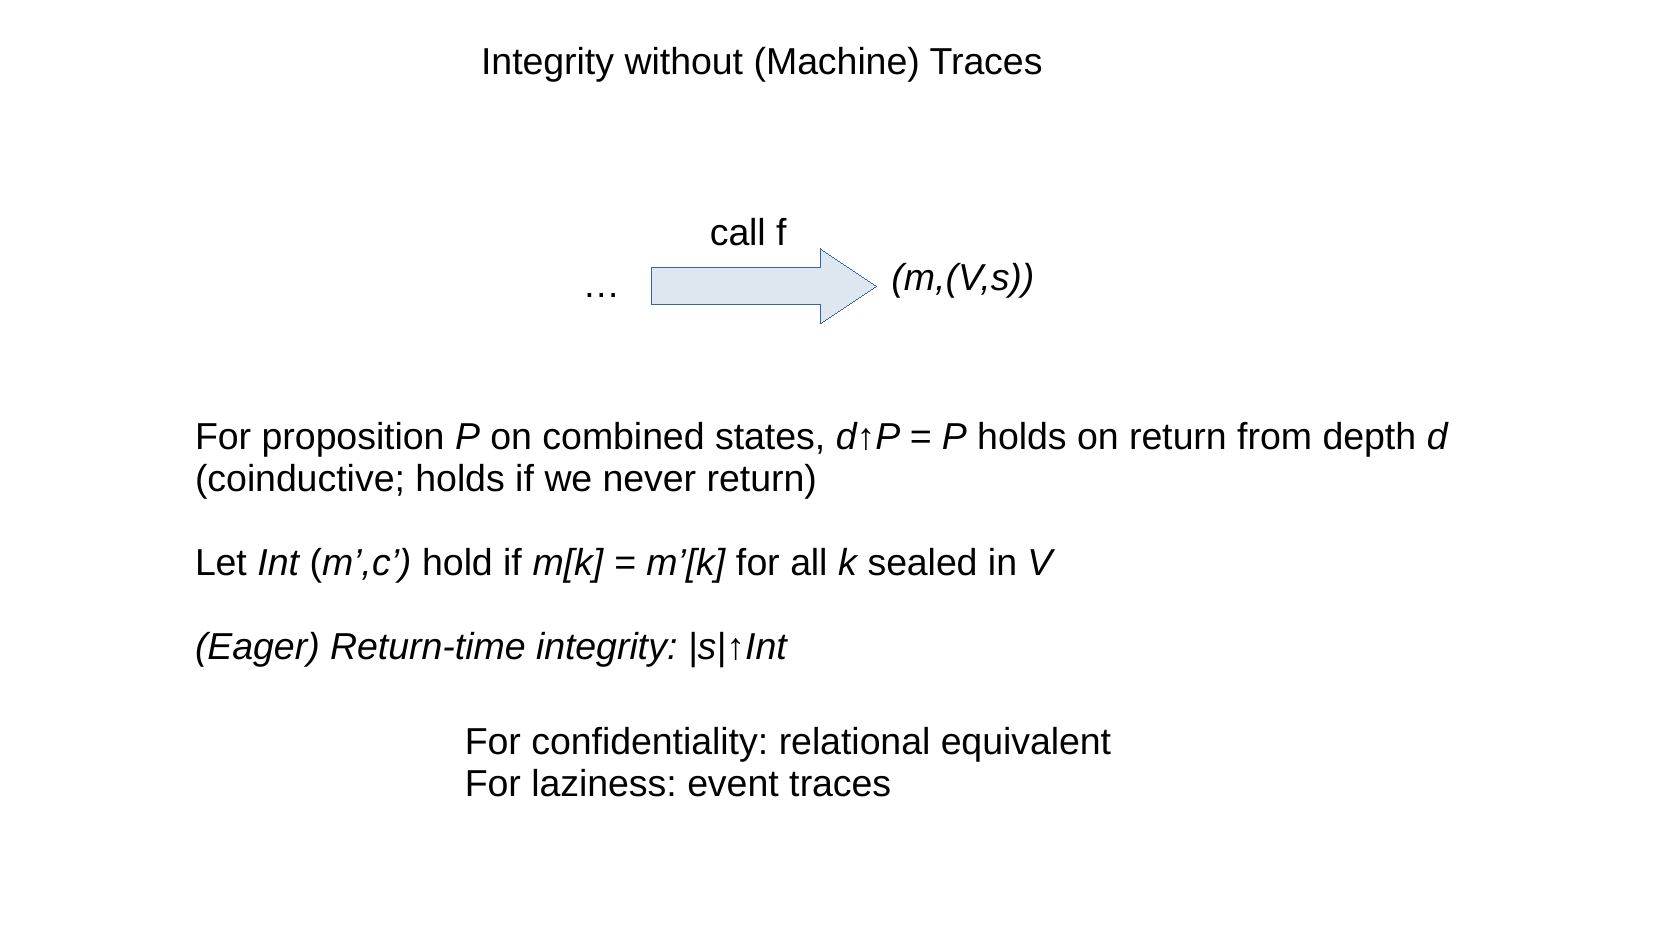

Integrity without (Machine) Traces
call f
(m,(V,s))
…
For proposition P on combined states, d↑P = P holds on return from depth d
(coinductive; holds if we never return)
Let Int (m’,c’) hold if m[k] = m’[k] for all k sealed in V
(Eager) Return-time integrity: |s|↑Int
For confidentiality: relational equivalent
For laziness: event traces